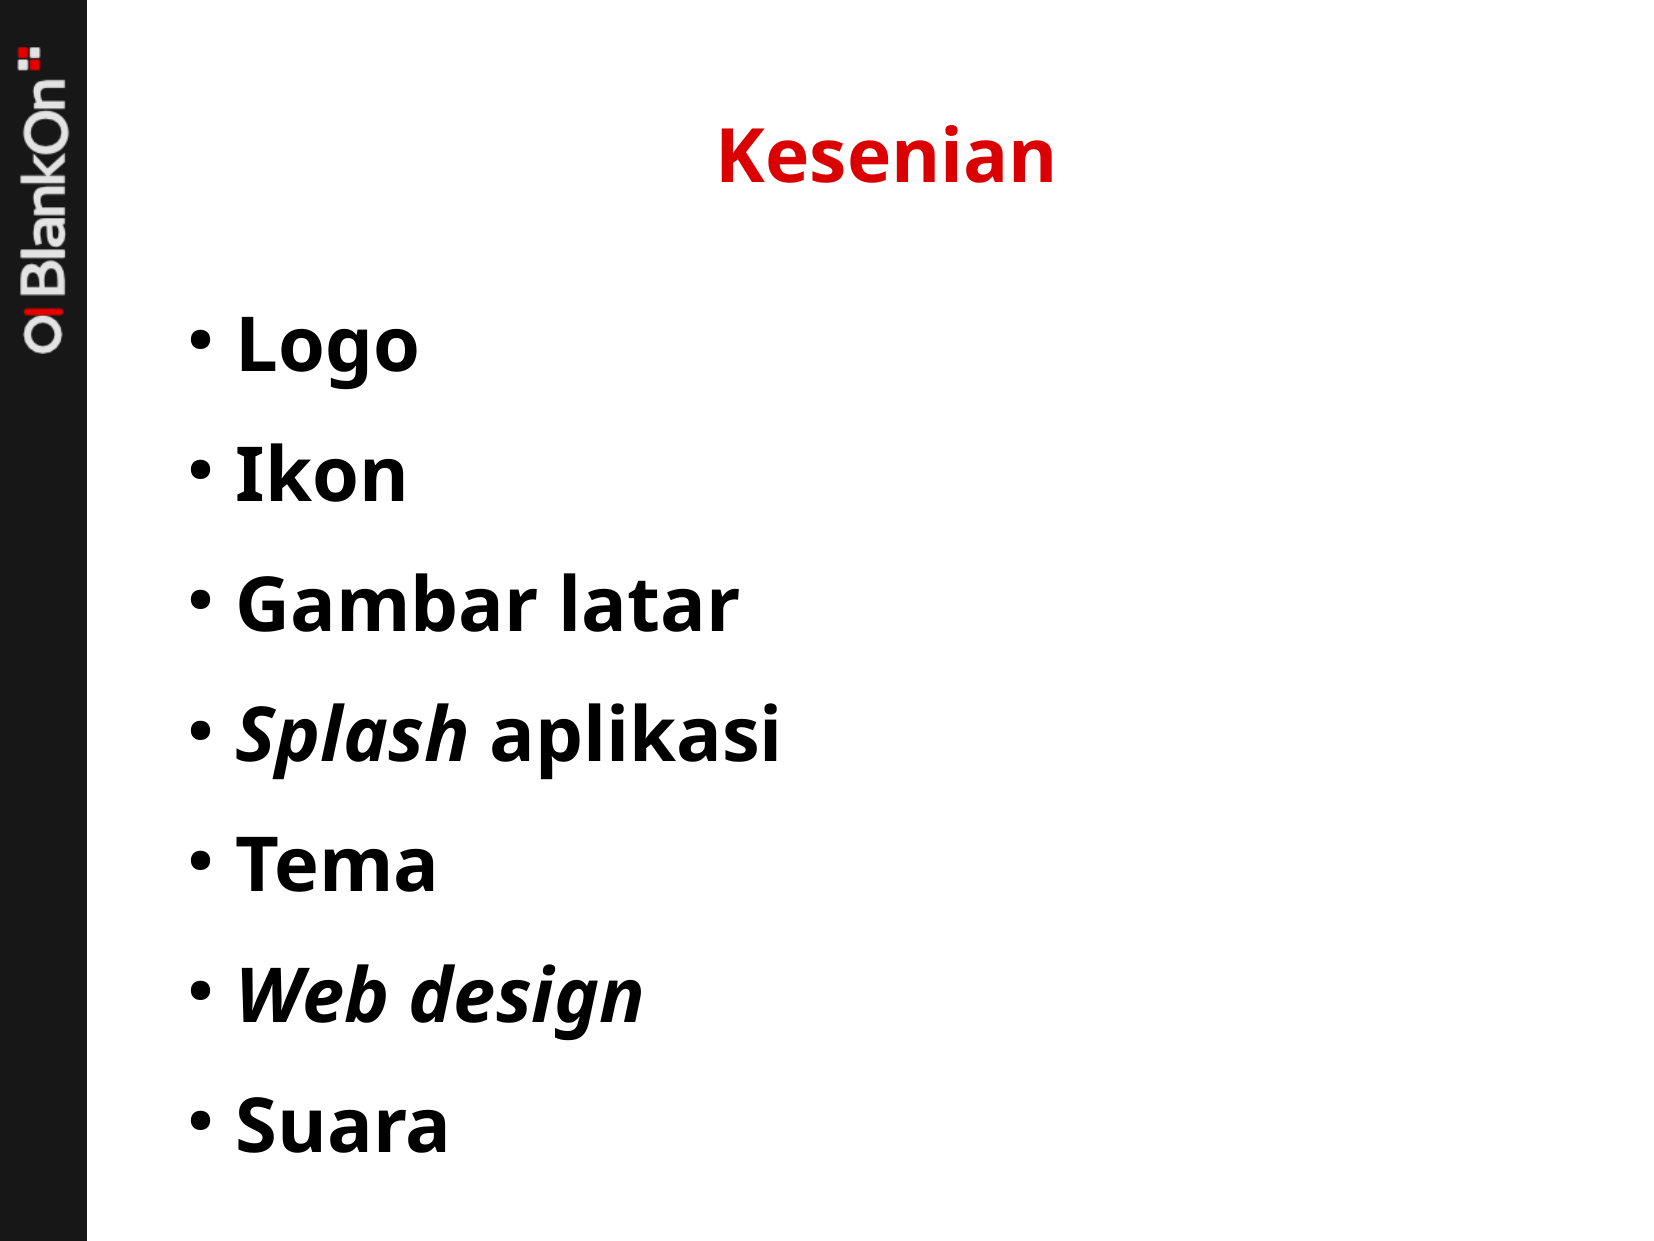

Kesenian
# Logo
Ikon
Gambar latar
Splash aplikasi
Tema
Web design
Suara